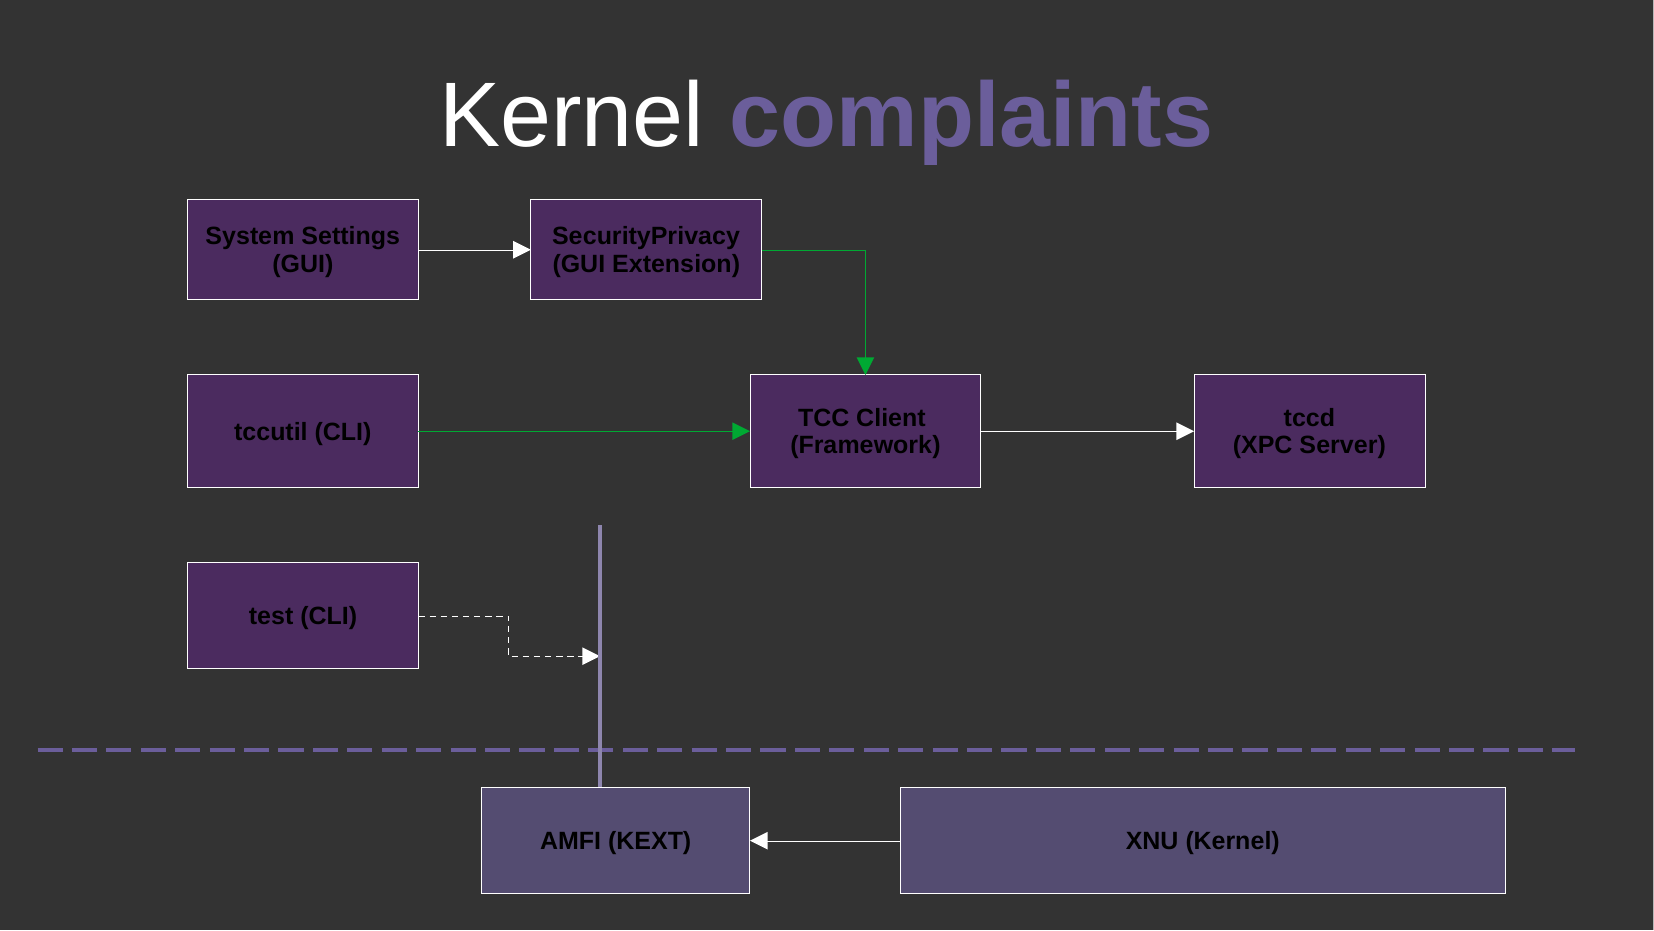

# Kernel complaints
System Settings (GUI)
SecurityPrivacy (GUI Extension)
tccutil (CLI)
TCC Client
(Framework)
tccd
(XPC Server)
test (CLI)
AMFI (KEXT)
XNU (Kernel)